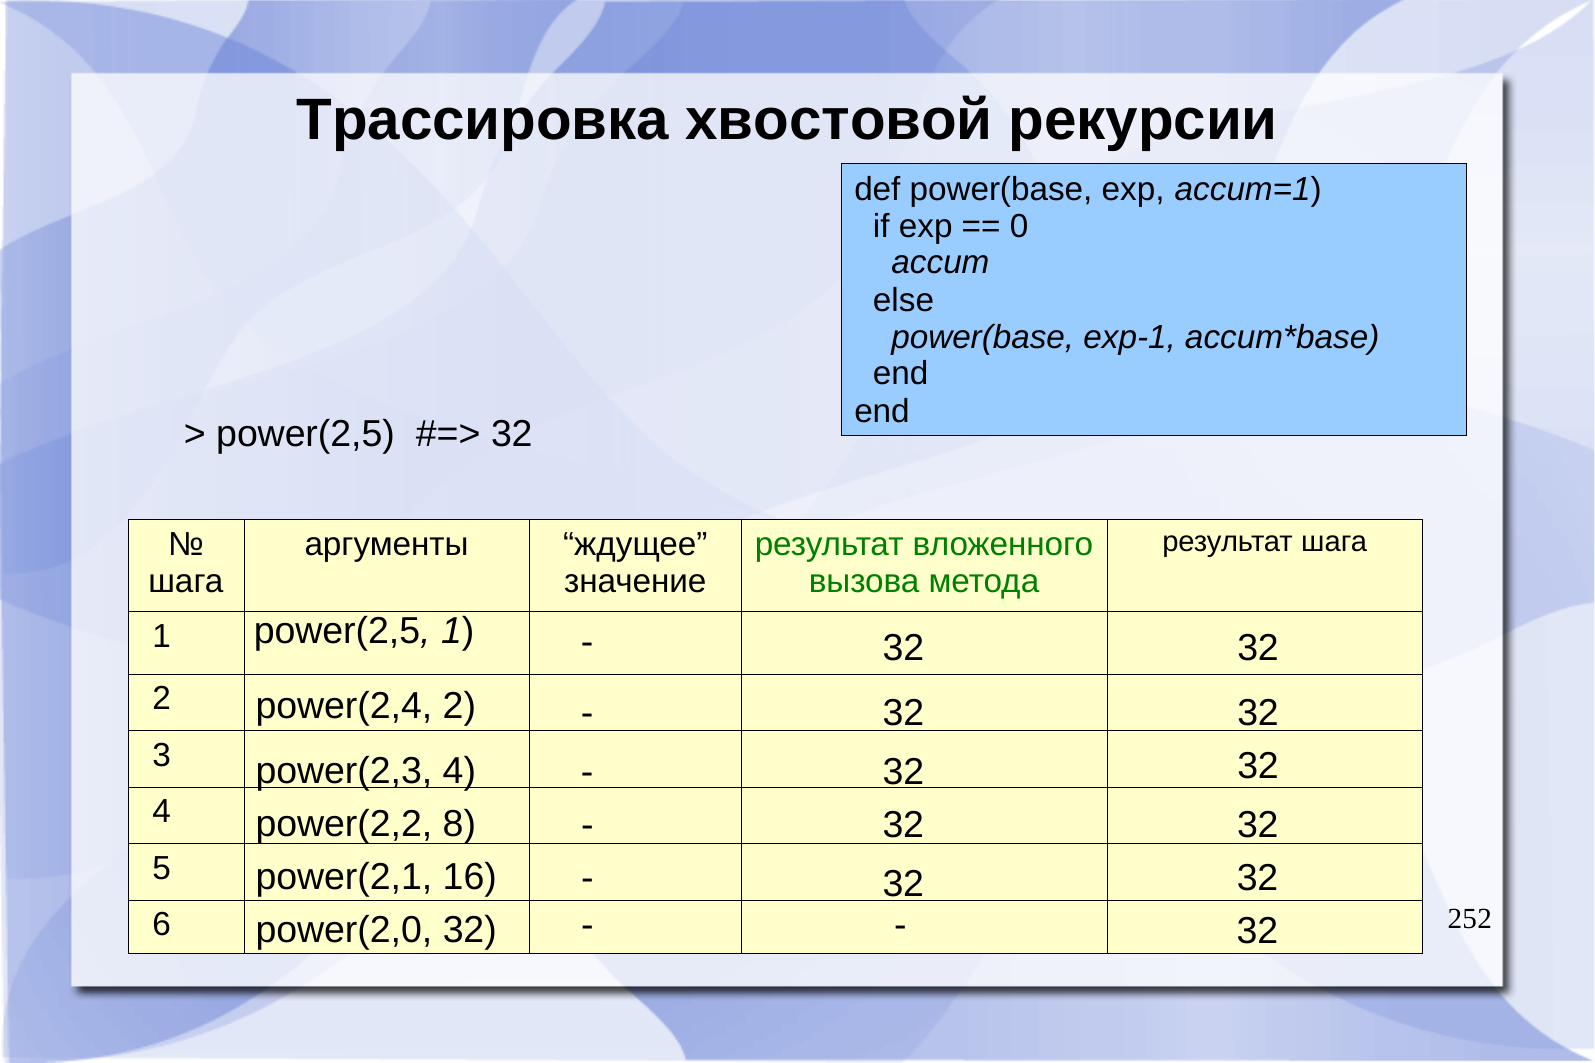

# Трассировка хвостовой рекурсии
def power(base, exp, accum=1)
 if exp == 0
 accum
 else
 power(base, exp-1, accum*base)
 end
end
> power(2,5) #=> 32
| № шага | аргументы | “ждущее” значение | результат вложенного вызова метода | результат шага |
| --- | --- | --- | --- | --- |
| 1 | | | | |
| 2 | | | | |
| 3 | | | | |
| 4 | | | | |
| 5 | | | | |
| 6 | | | | |
power(2,5, 1)
 -
 32
 32
power(2,4, 2)
 -
 32
 32
 32
power(2,3, 4)
 -
 32
power(2,2, 8)
 -
 32
 32
power(2,1, 16)
 -
 32
 32
 -
 -
power(2,0, 32)
 32
252